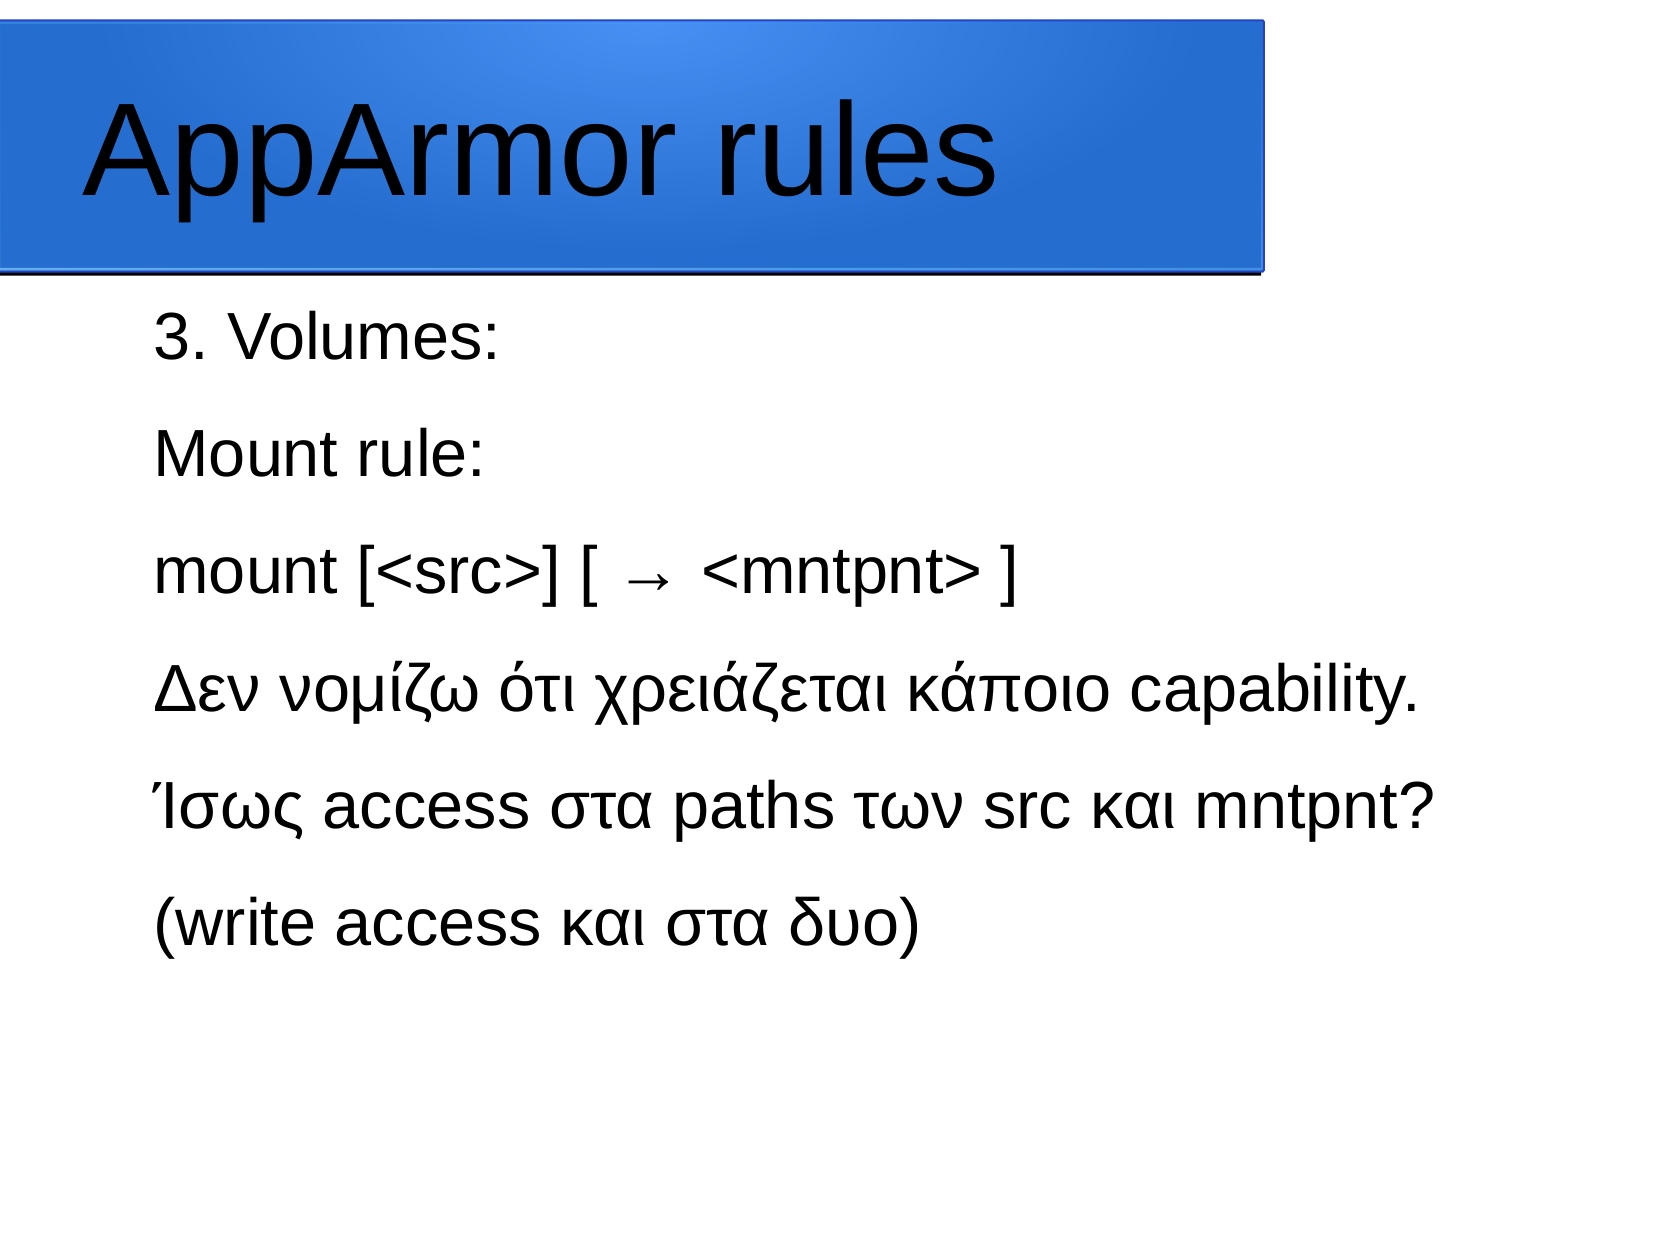

# AppArmor rules
3. Volumes:
Mount rule:
mount [<src>] [ → <mntpnt> ]
Δεν νομίζω ότι χρειάζεται κάποιο capability.
Ίσως access στα paths των src και mntpnt?
(write access και στα δυο)